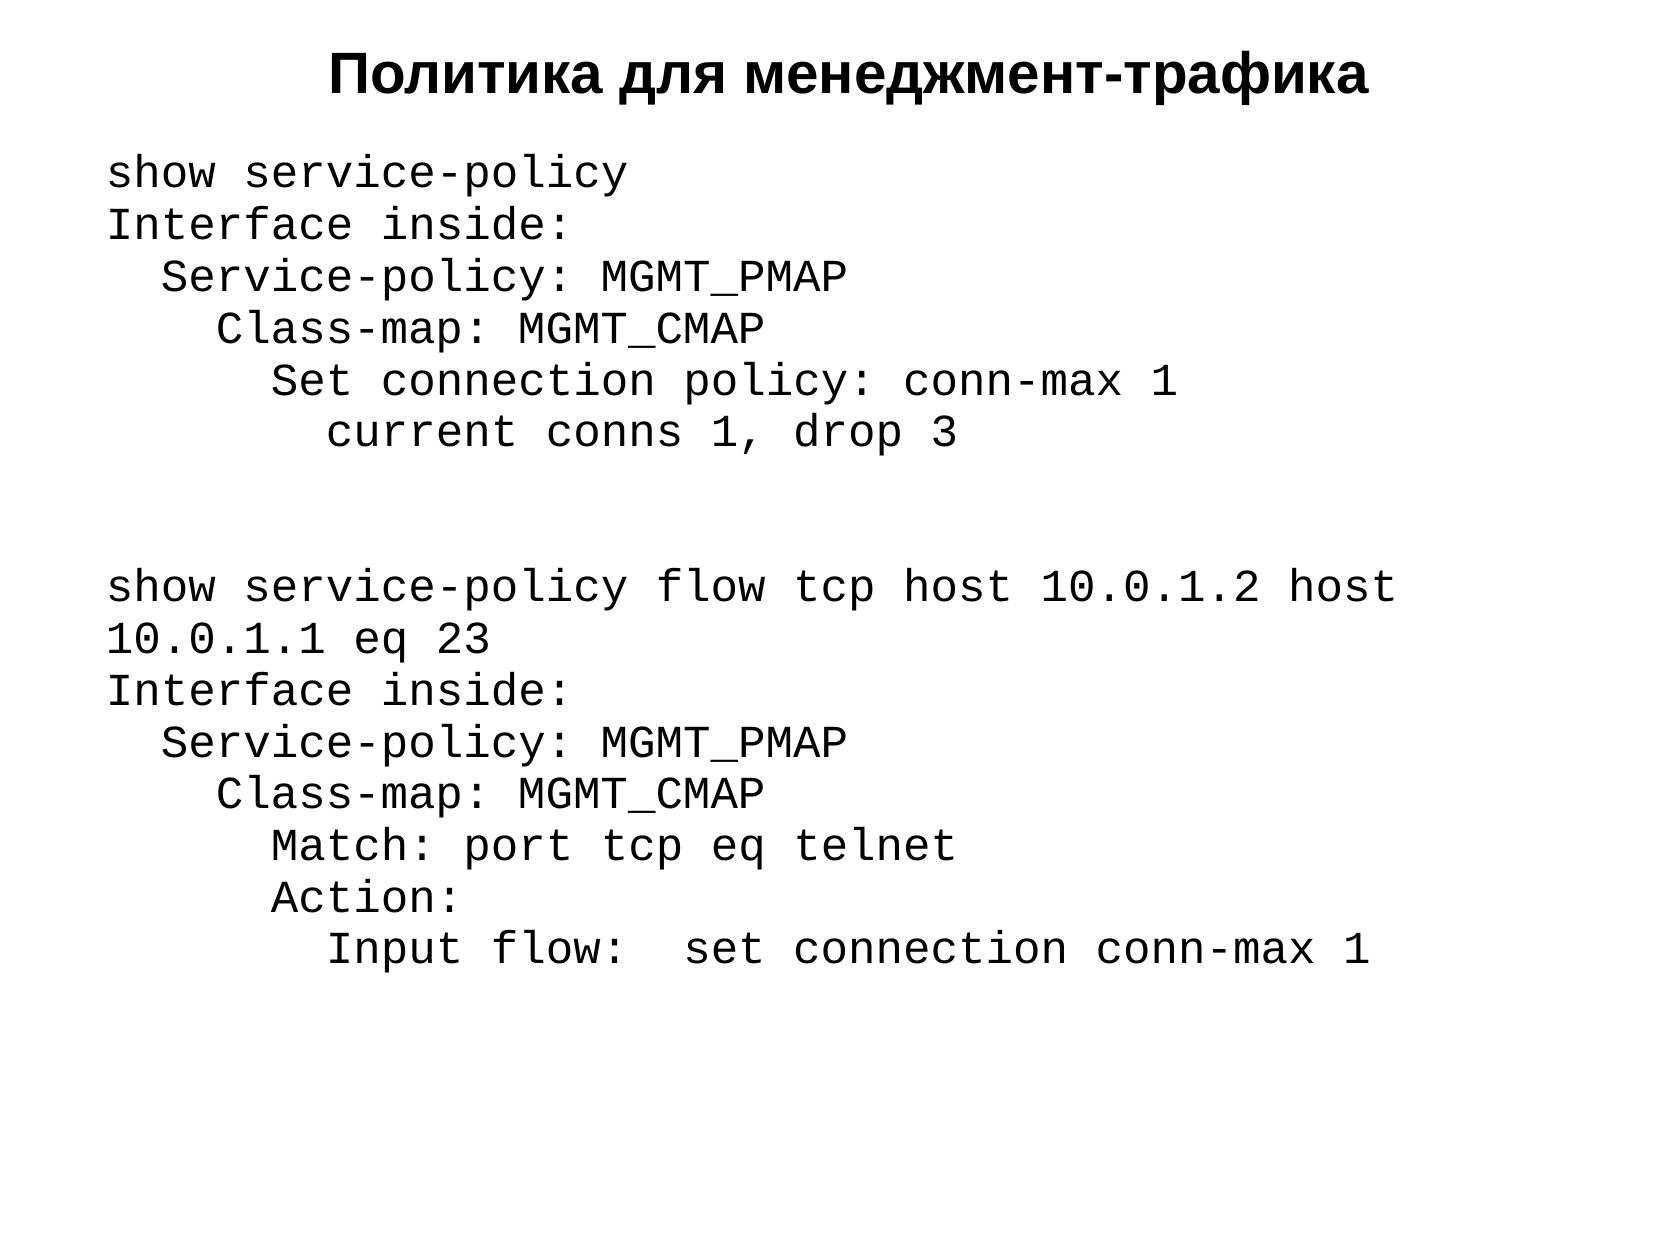

Политика для менеджмент-трафика
# show service-policy
Interface inside:
 Service-policy: MGMT_PMAP
 Class-map: MGMT_CMAP
 Set connection policy: conn-max 1
 current conns 1, drop 3
show service-policy flow tcp host 10.0.1.2 host 10.0.1.1 eq 23
Interface inside:
 Service-policy: MGMT_PMAP
 Class-map: MGMT_CMAP
 Match: port tcp eq telnet
 Action:
 Input flow: set connection conn-max 1